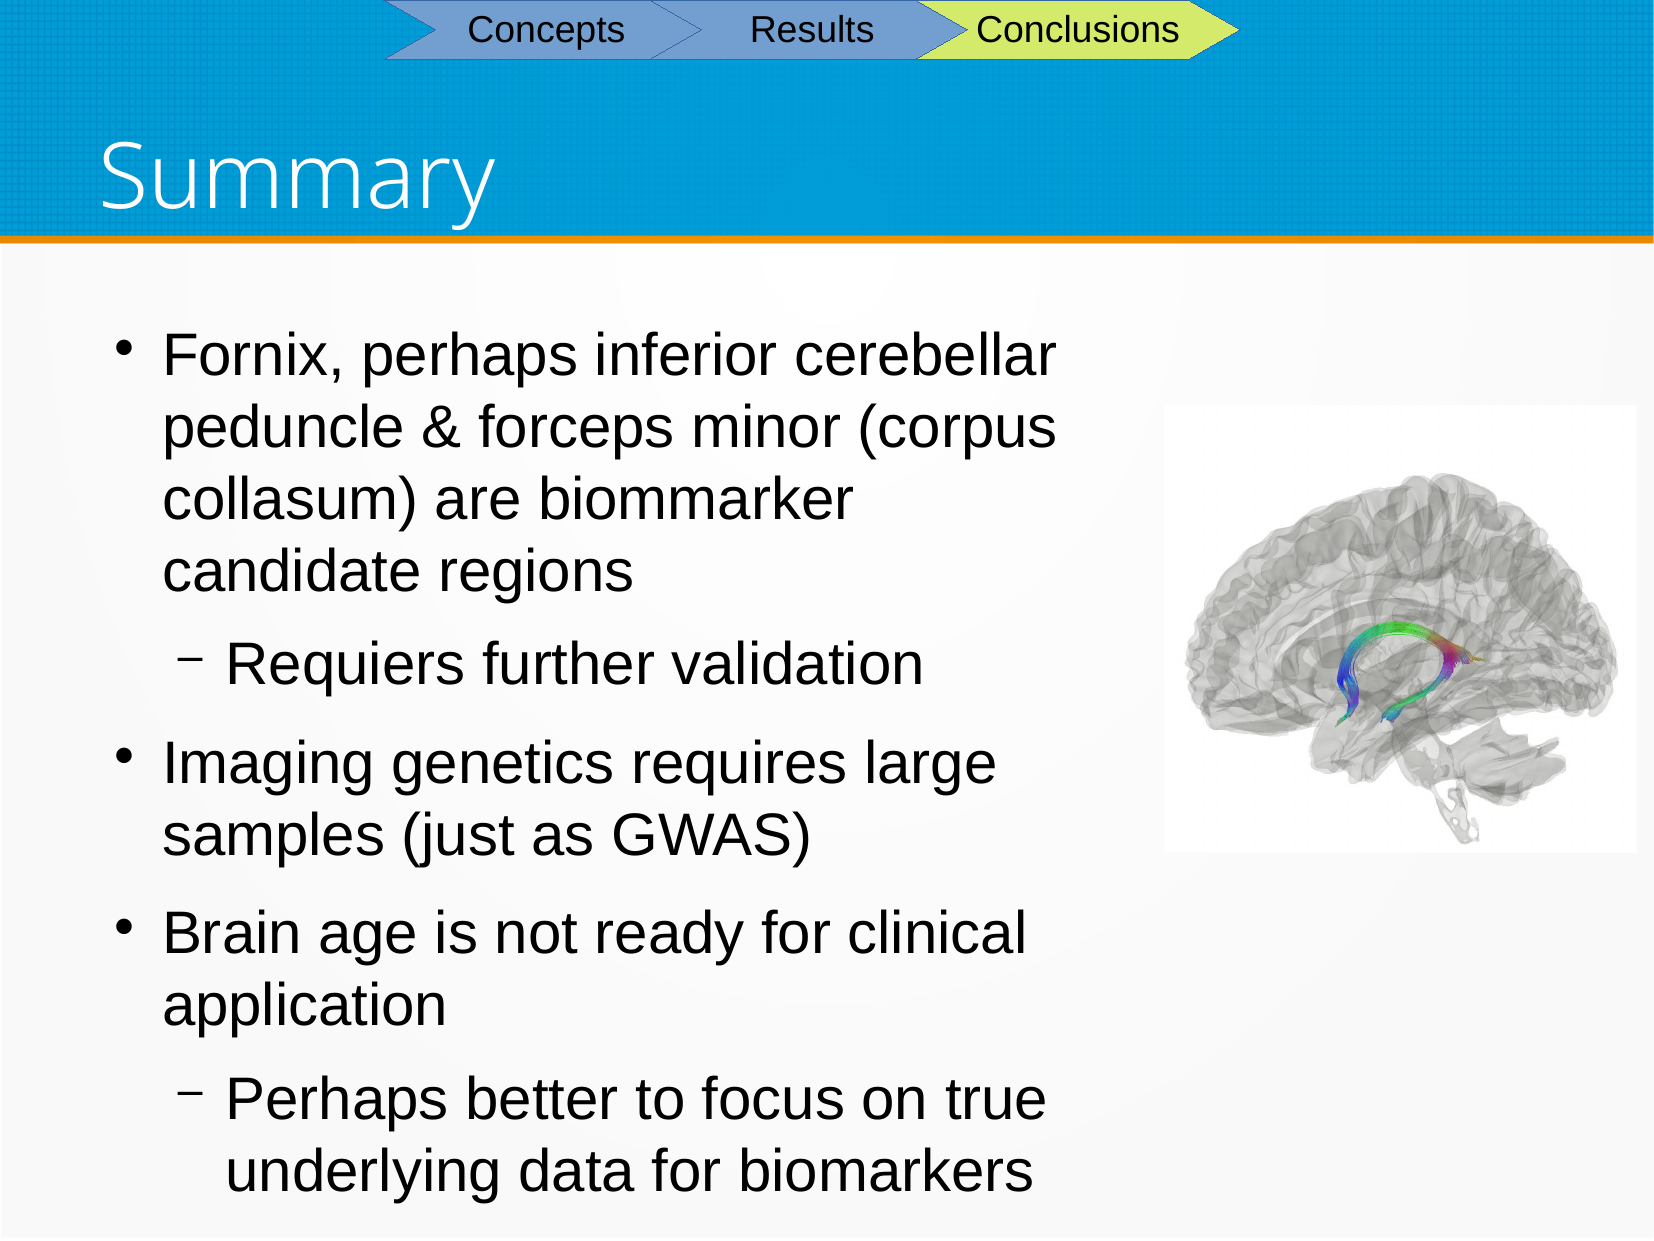

Concepts
Results
Conclusions
# Summary
Fornix, perhaps inferior cerebellar peduncle & forceps minor (corpus collasum) are biommarker candidate regions
Requiers further validation
Imaging genetics requires large samples (just as GWAS)
Brain age is not ready for clinical application
Perhaps better to focus on true underlying data for biomarkers